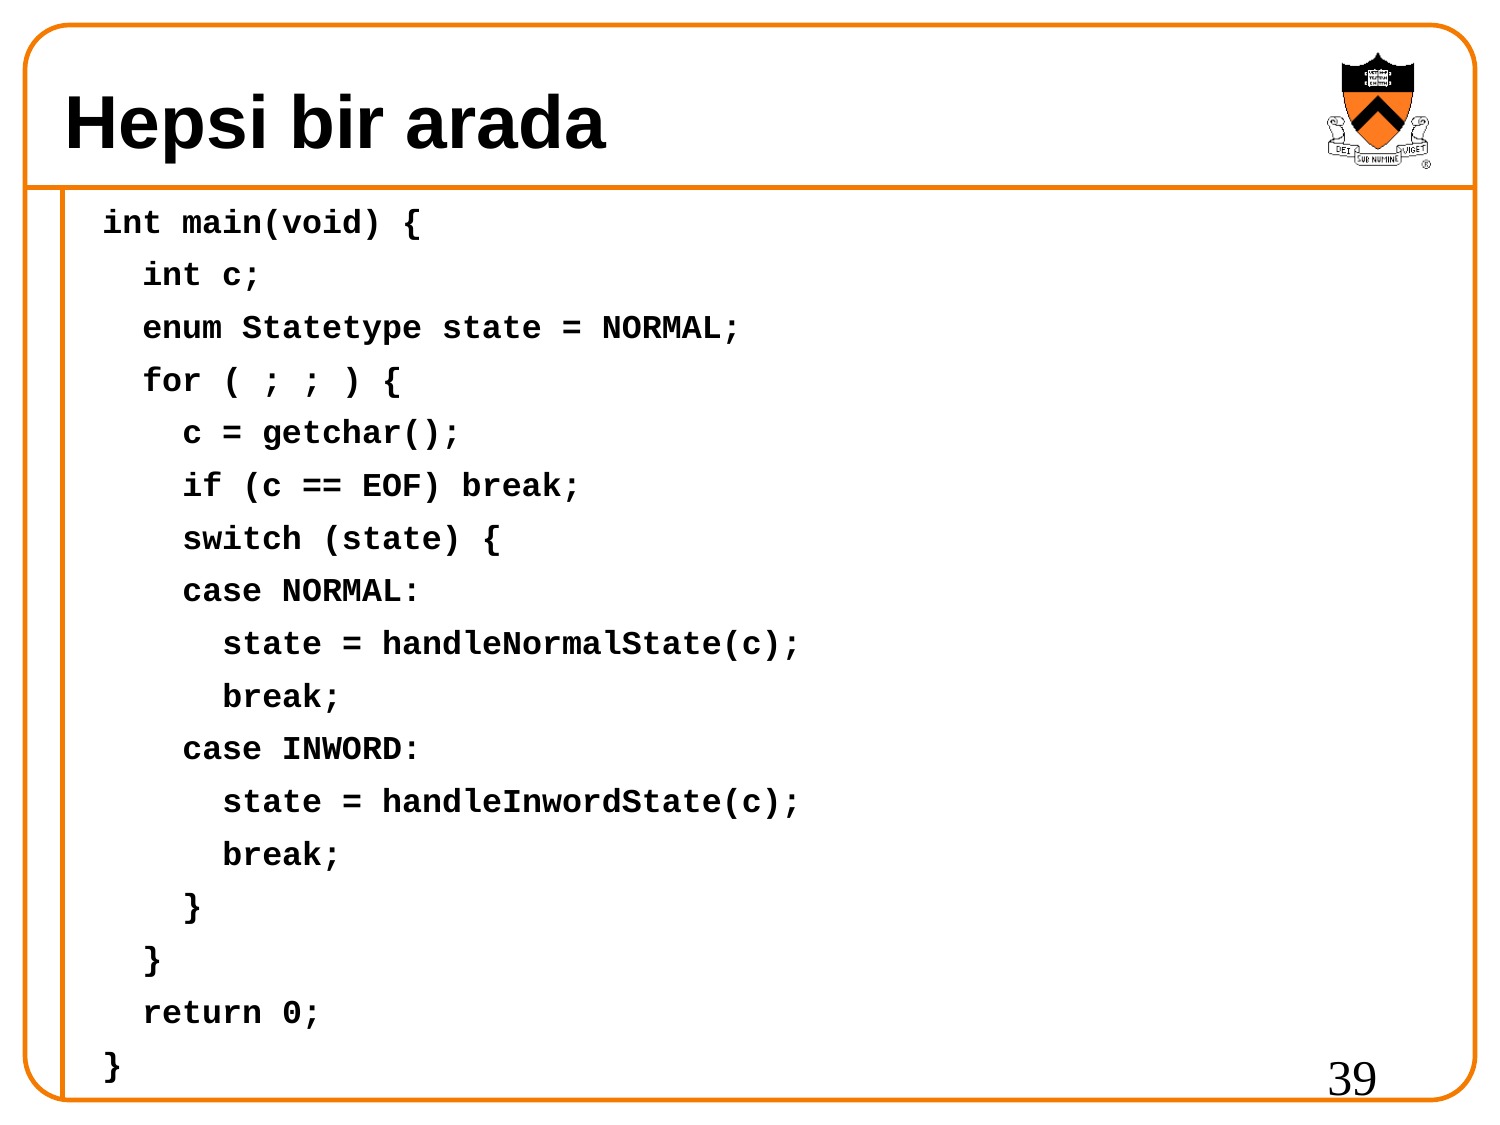

Hepsi bir arada
# int main(void) {
 int c;
 enum Statetype state = NORMAL;
 for ( ; ; ) {
 c = getchar();
 if (c == EOF) break;
 switch (state) {
 case NORMAL:
 state = handleNormalState(c);
 break;
 case INWORD:
 state = handleInwordState(c);
 break;
 }
 }
 return 0;
}
39